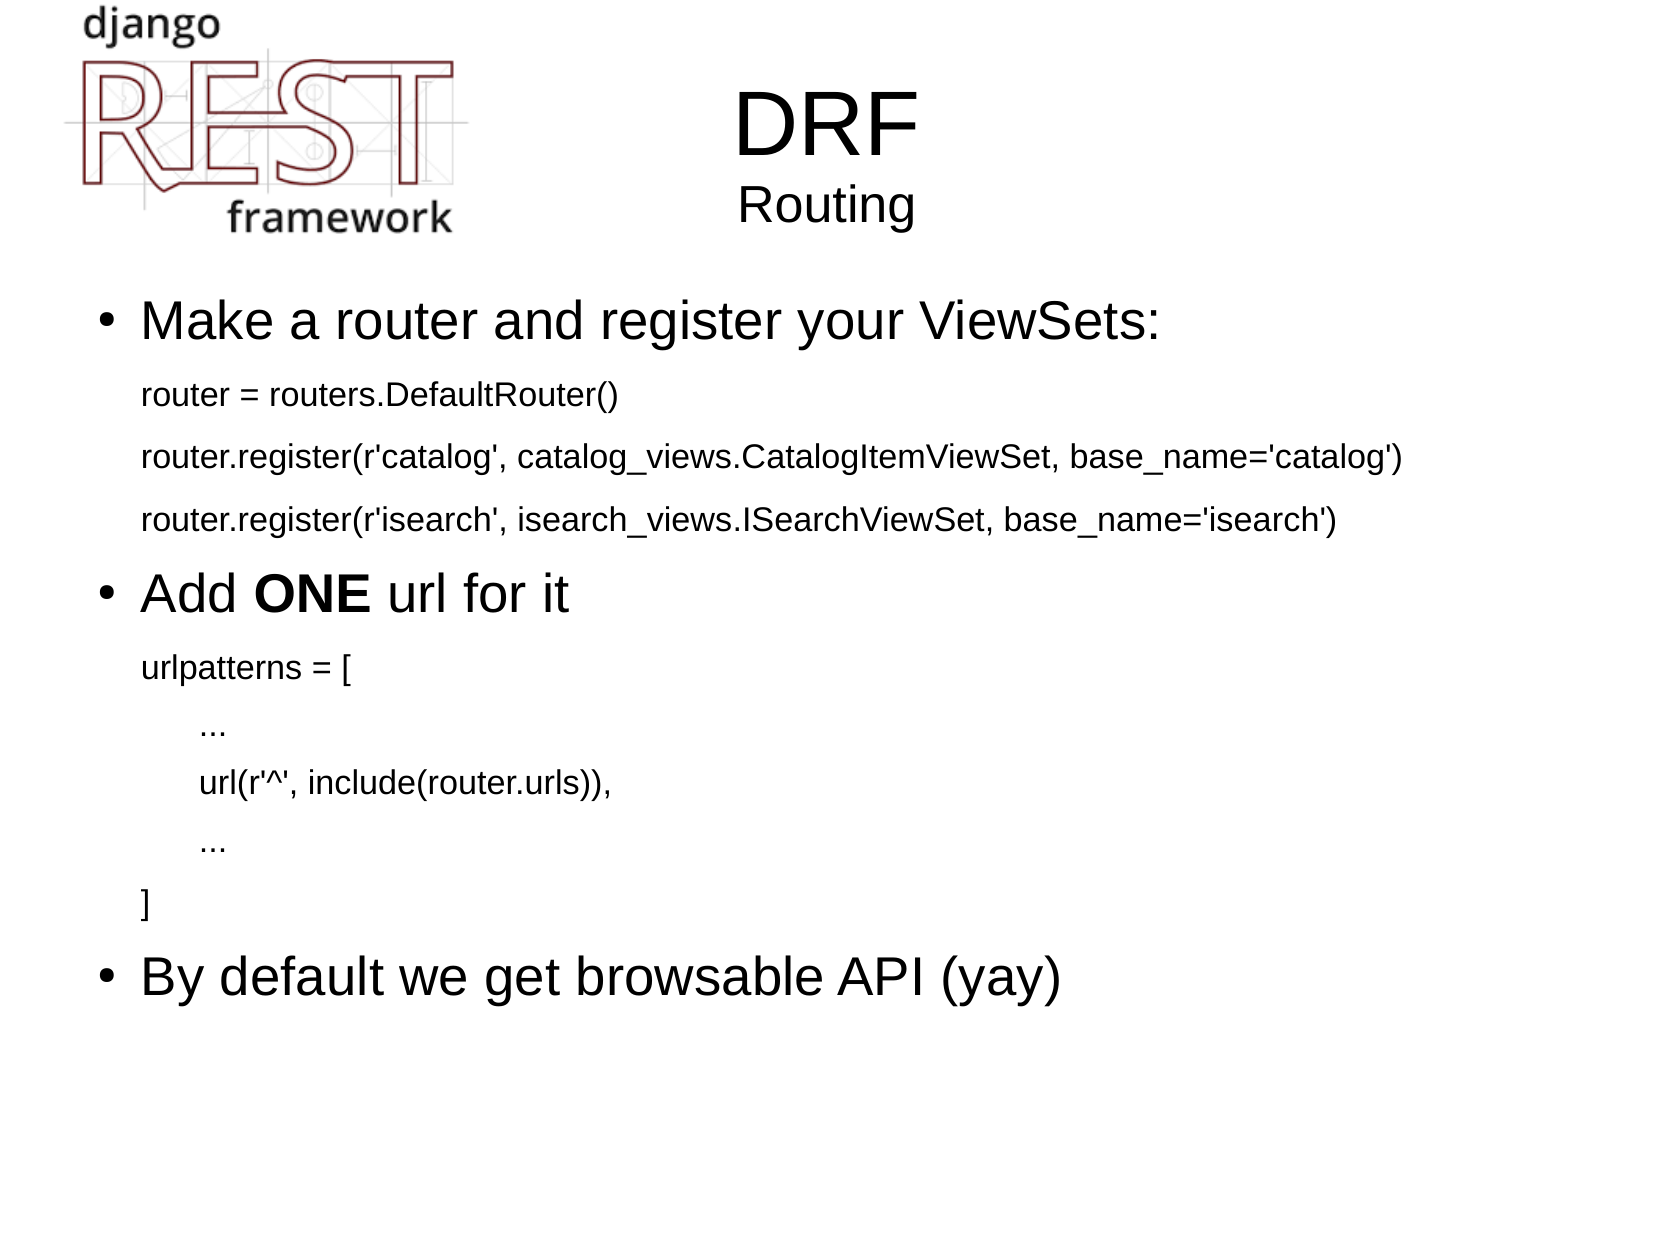

# DRF Routing
Make a router and register your ViewSets:
router = routers.DefaultRouter()
router.register(r'catalog', catalog_views.CatalogItemViewSet, base_name='catalog')
router.register(r'isearch', isearch_views.ISearchViewSet, base_name='isearch')
Add ONE url for it
urlpatterns = [
...
url(r'^', include(router.urls)),
...
]
By default we get browsable API (yay)